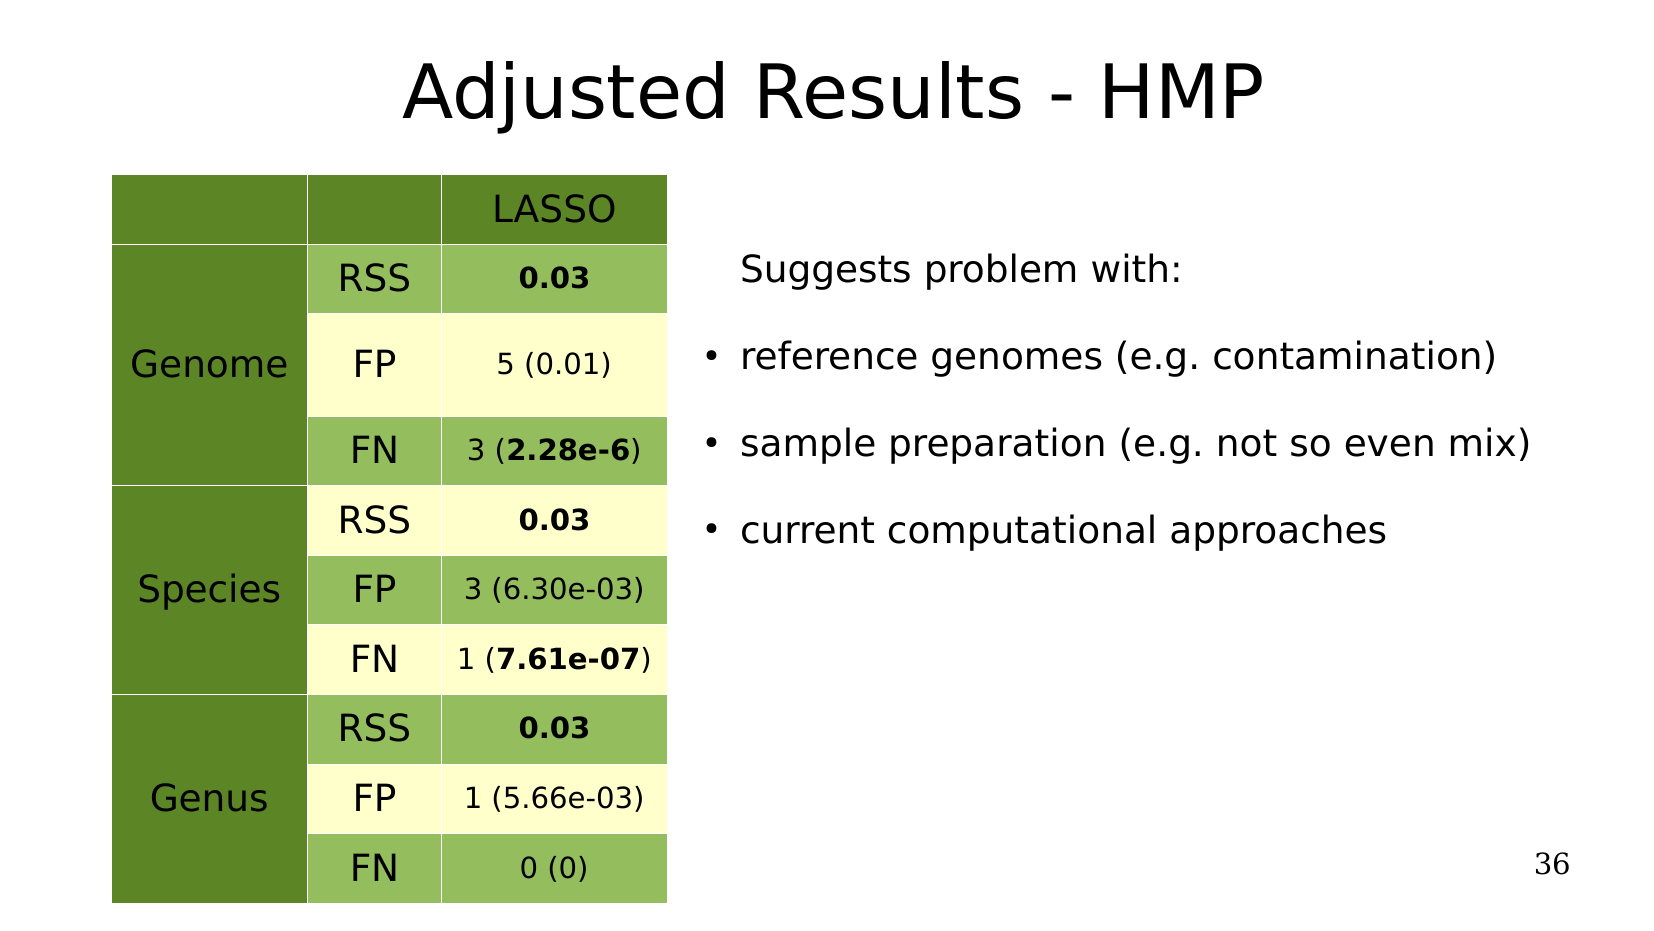

# Adjusted Results - HMP
| | | LASSO |
| --- | --- | --- |
| Genome | RSS | 0.03 |
| | FP | 5 (0.01) |
| | FN | 3 (2.28e-6) |
| Species | RSS | 0.03 |
| | FP | 3 (6.30e-03) |
| | FN | 1 (7.61e-07) |
| Genus | RSS | 0.03 |
| | FP | 1 (5.66e-03) |
| | FN | 0 (0) |
Suggests problem with:
reference genomes (e.g. contamination)
sample preparation (e.g. not so even mix)
current computational approaches
36